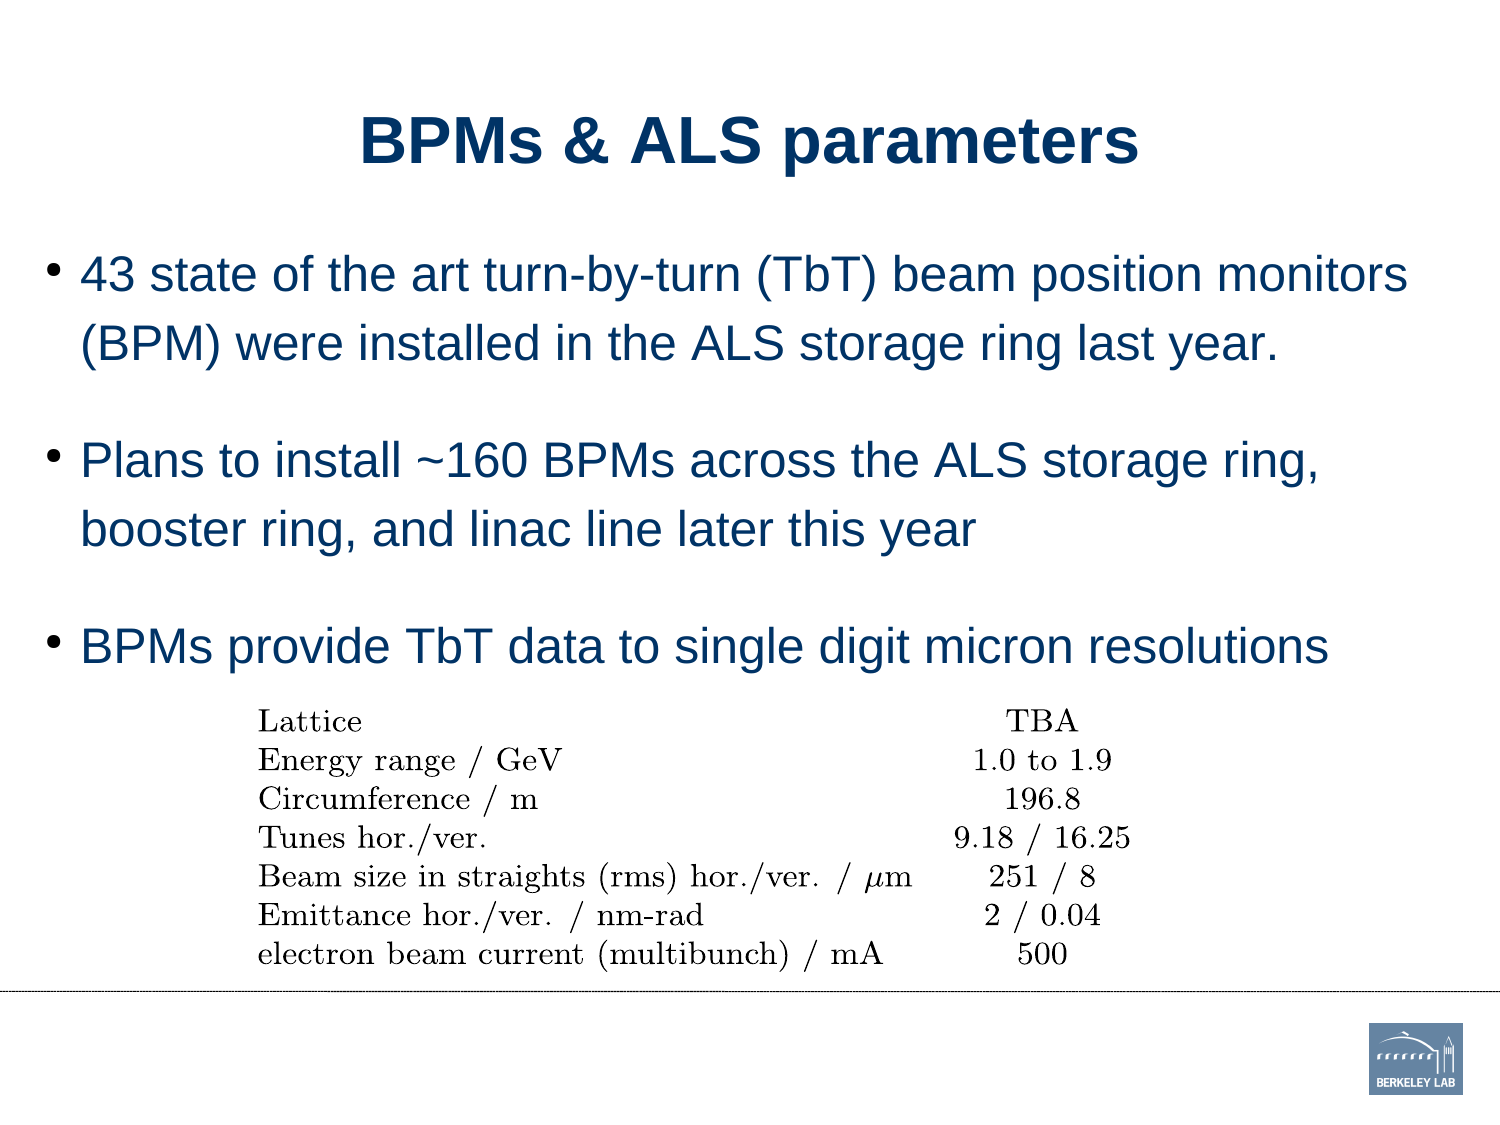

# BPMs & ALS parameters
43 state of the art turn-by-turn (TbT) beam position monitors (BPM) were installed in the ALS storage ring last year.
Plans to install ~160 BPMs across the ALS storage ring, booster ring, and linac line later this year
BPMs provide TbT data to single digit micron resolutions